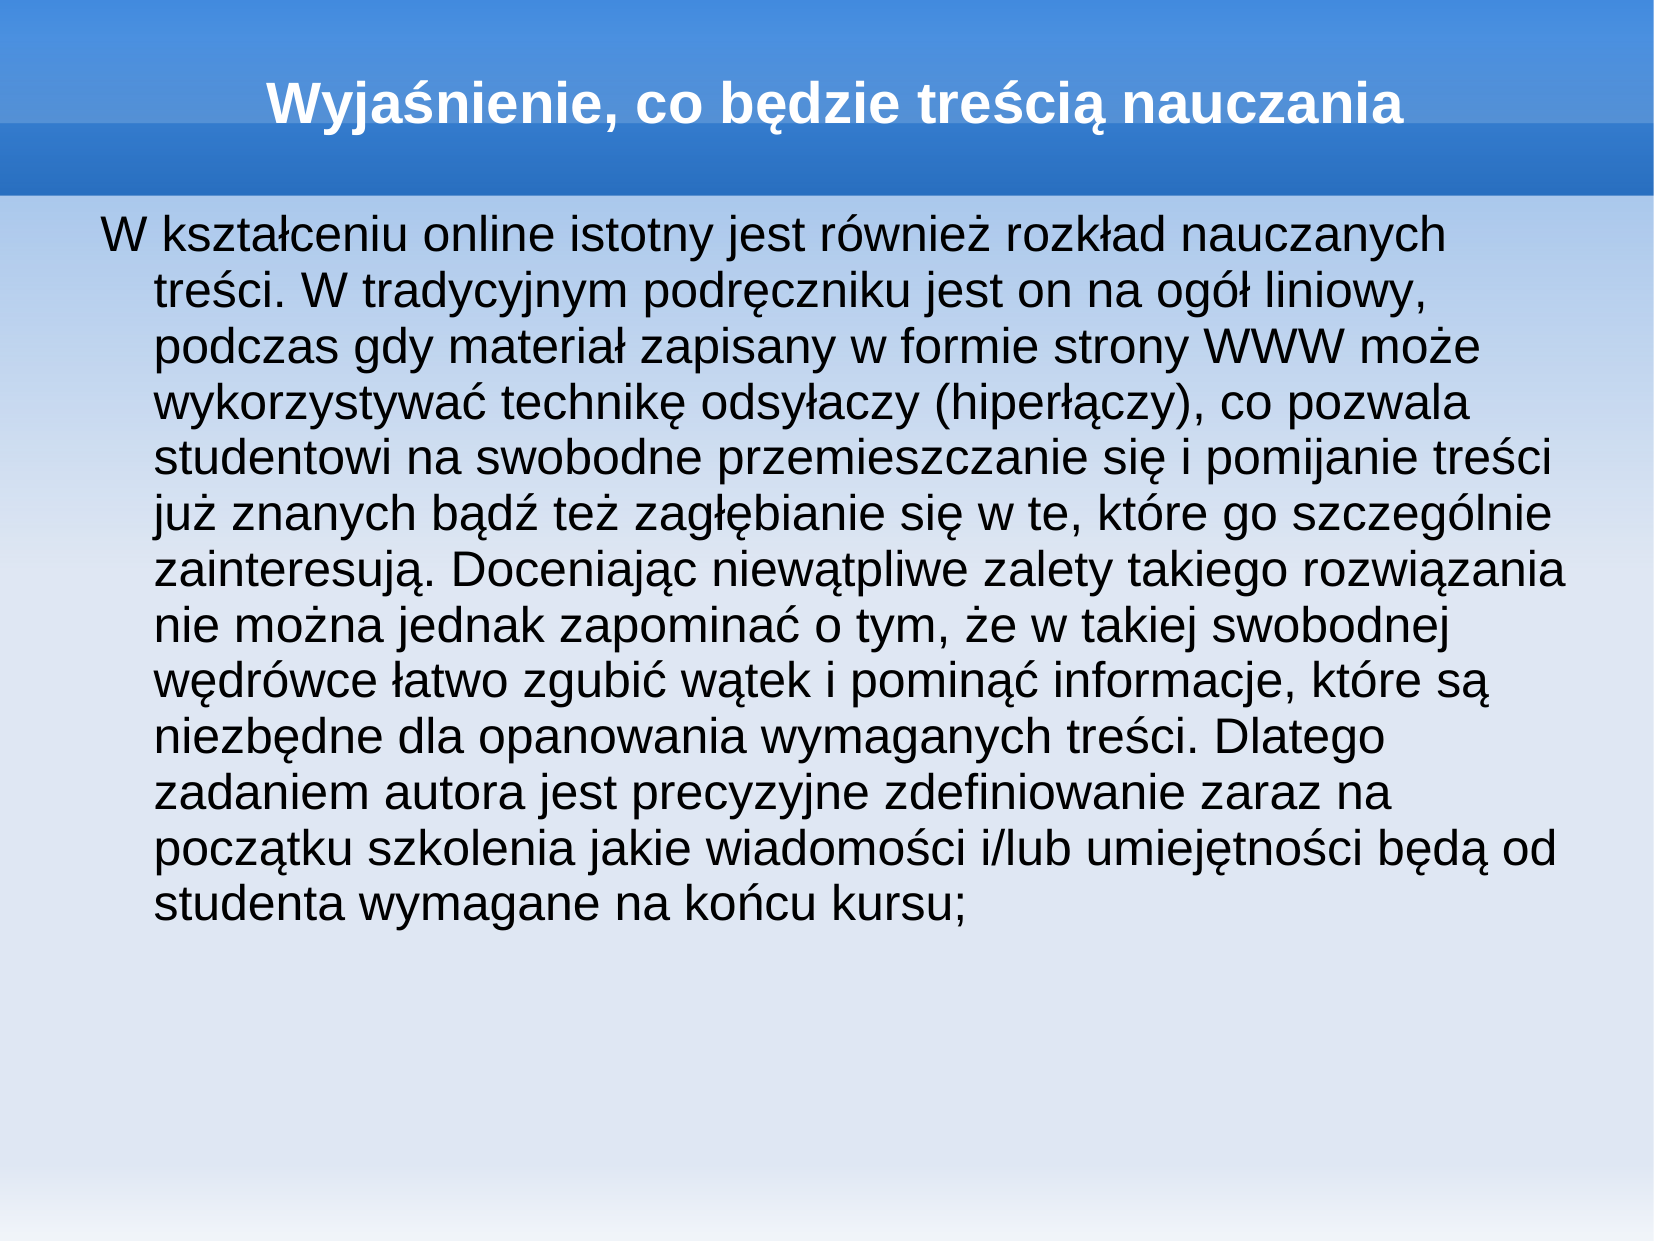

# Wyjaśnienie, co będzie treścią nauczania
W kształceniu online istotny jest również rozkład nauczanych treści. W tradycyjnym podręczniku jest on na ogół liniowy, podczas gdy materiał zapisany w formie strony WWW może wykorzystywać technikę odsyłaczy (hiperłączy), co pozwala studentowi na swobodne przemieszczanie się i pomijanie treści już znanych bądź też zagłębianie się w te, które go szczególnie zainteresują. Doceniając niewątpliwe zalety takiego rozwiązania nie można jednak zapominać o tym, że w takiej swobodnej wędrówce łatwo zgubić wątek i pominąć informacje, które są niezbędne dla opanowania wymaganych treści. Dlatego zadaniem autora jest precyzyjne zdefiniowanie zaraz na początku szkolenia jakie wiadomości i/lub umiejętności będą od studenta wymagane na końcu kursu;